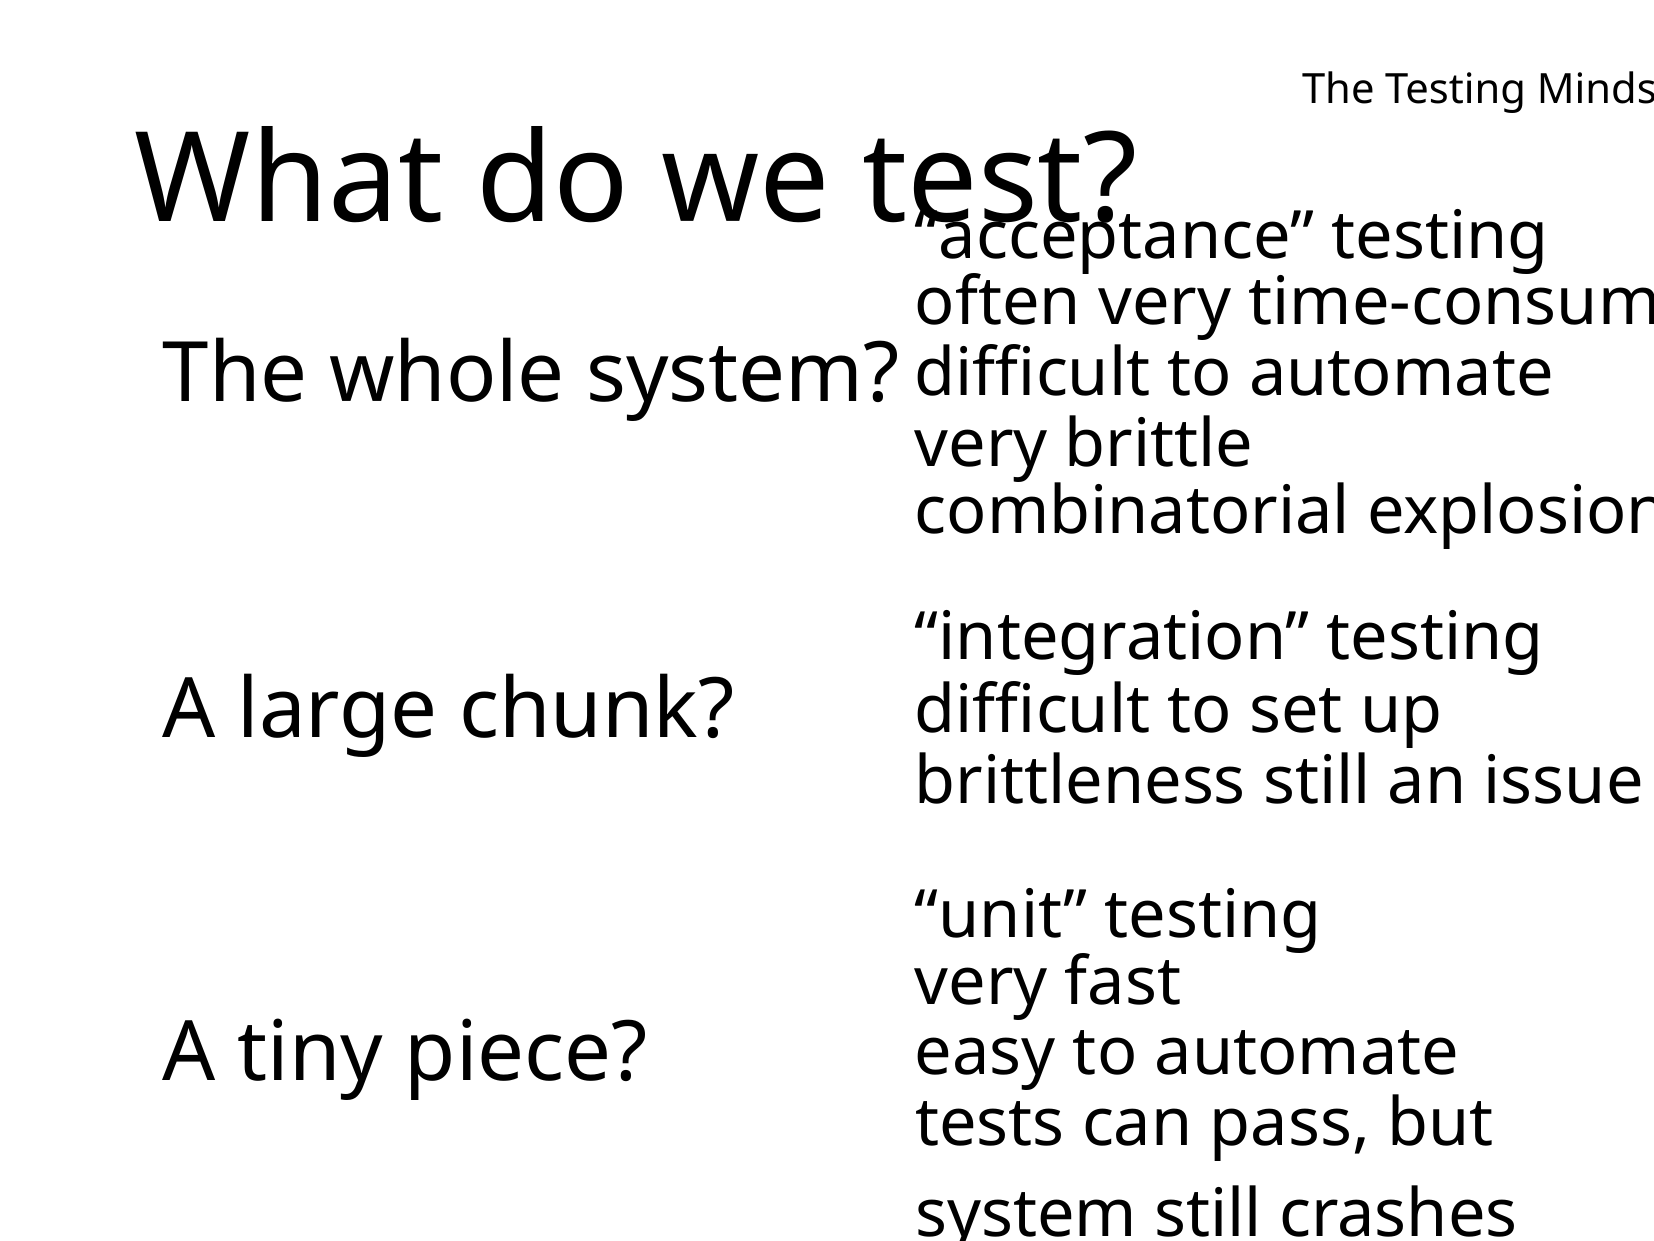

The Testing Mindset
What do we test?
“acceptance” testing
often very time-consuming
The whole system?
difficult to automate
very brittle
combinatorial explosion
“integration” testing
A large chunk?
difficult to set up
brittleness still an issue
“unit” testing
very fast
A tiny piece?
easy to automate
tests can pass, but system still crashes